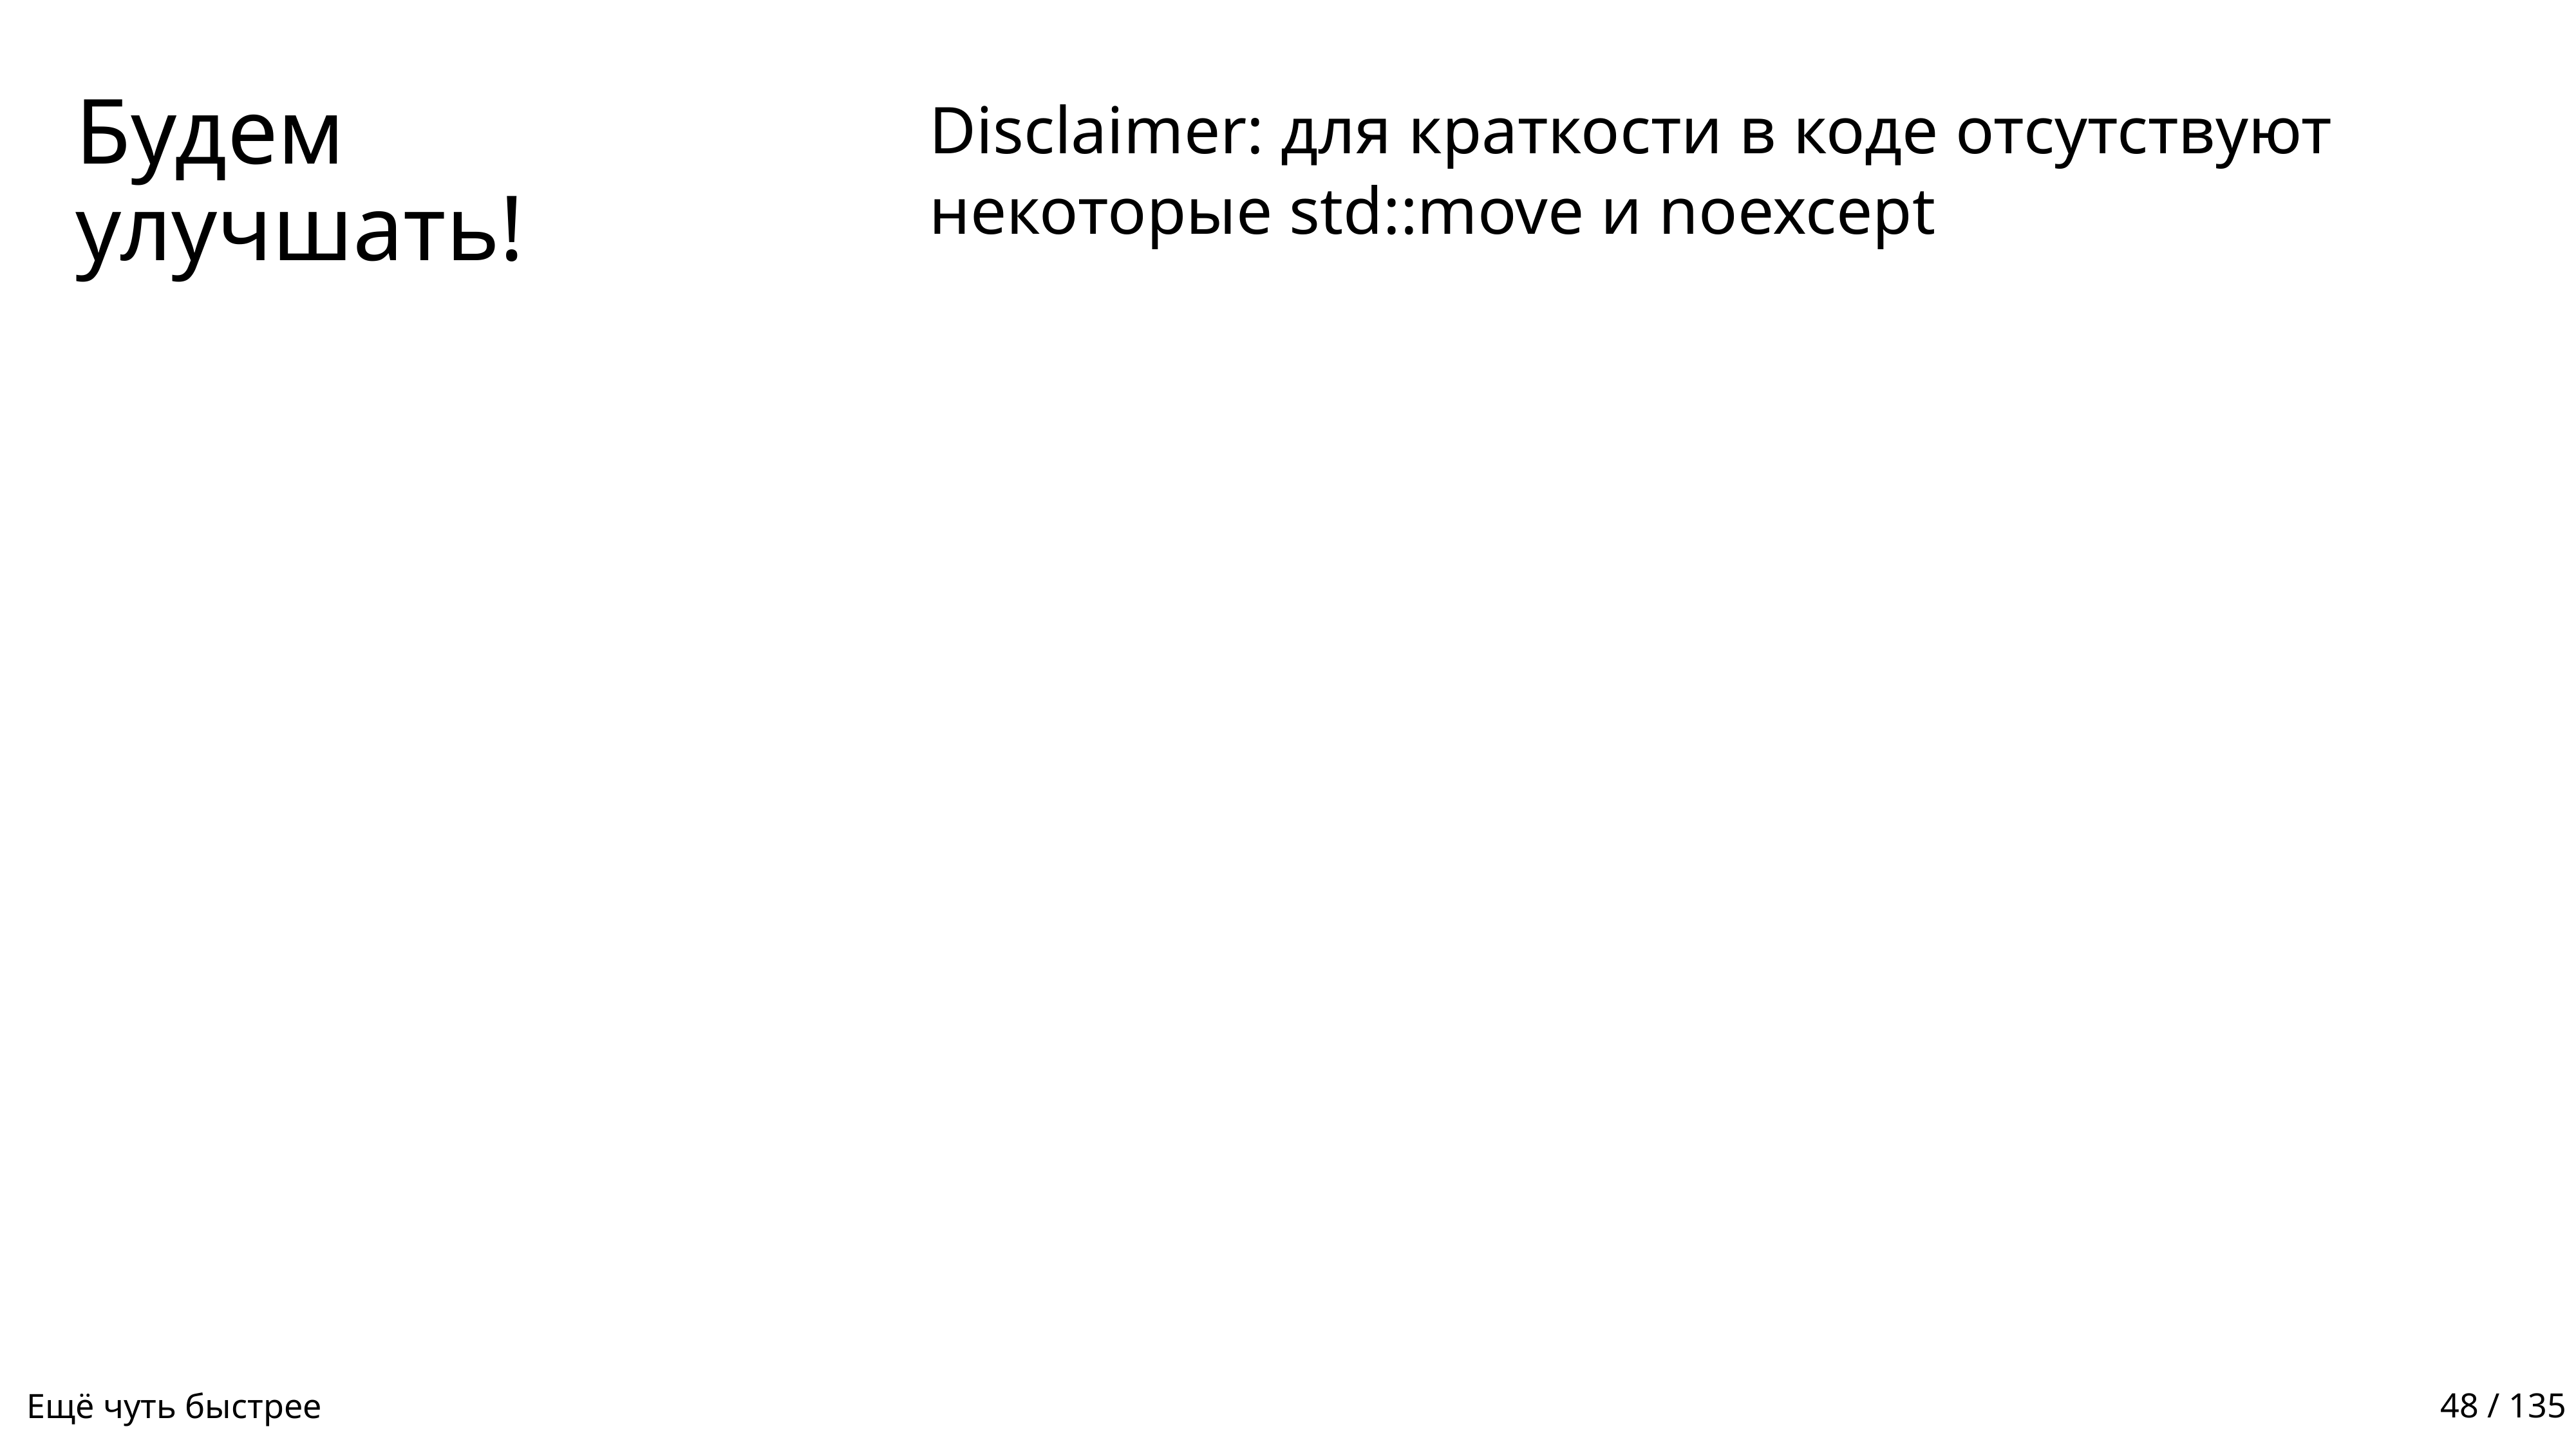

# Будем улучшать!
Disclaimer: для краткости в коде отсутствуют некоторые std::move и noexcept
Ещё чуть быстрее